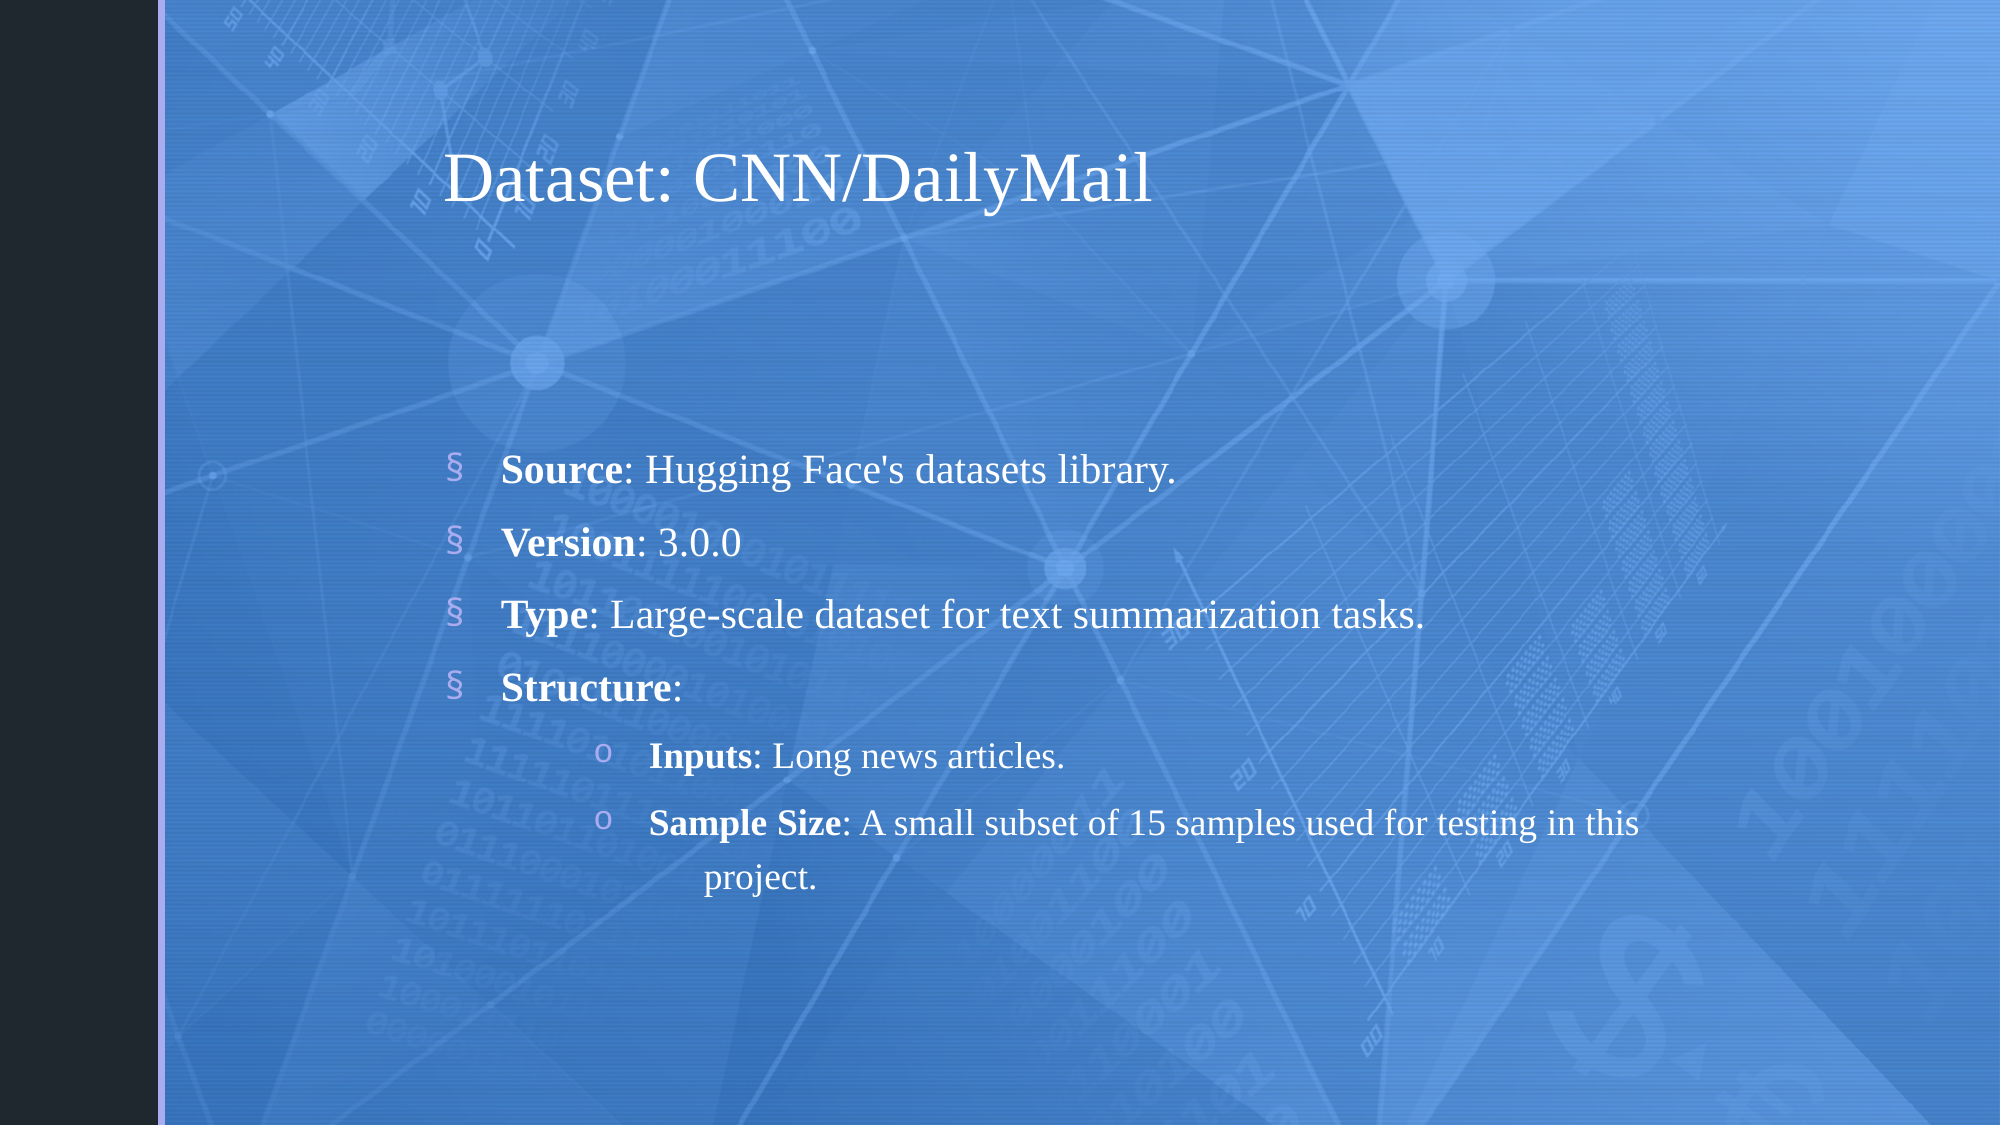

# Dataset: CNN/DailyMail
Source: Hugging Face's datasets library.
Version: 3.0.0
Type: Large-scale dataset for text summarization tasks.
Structure:
Inputs: Long news articles.
Sample Size: A small subset of 15 samples used for testing in this project.